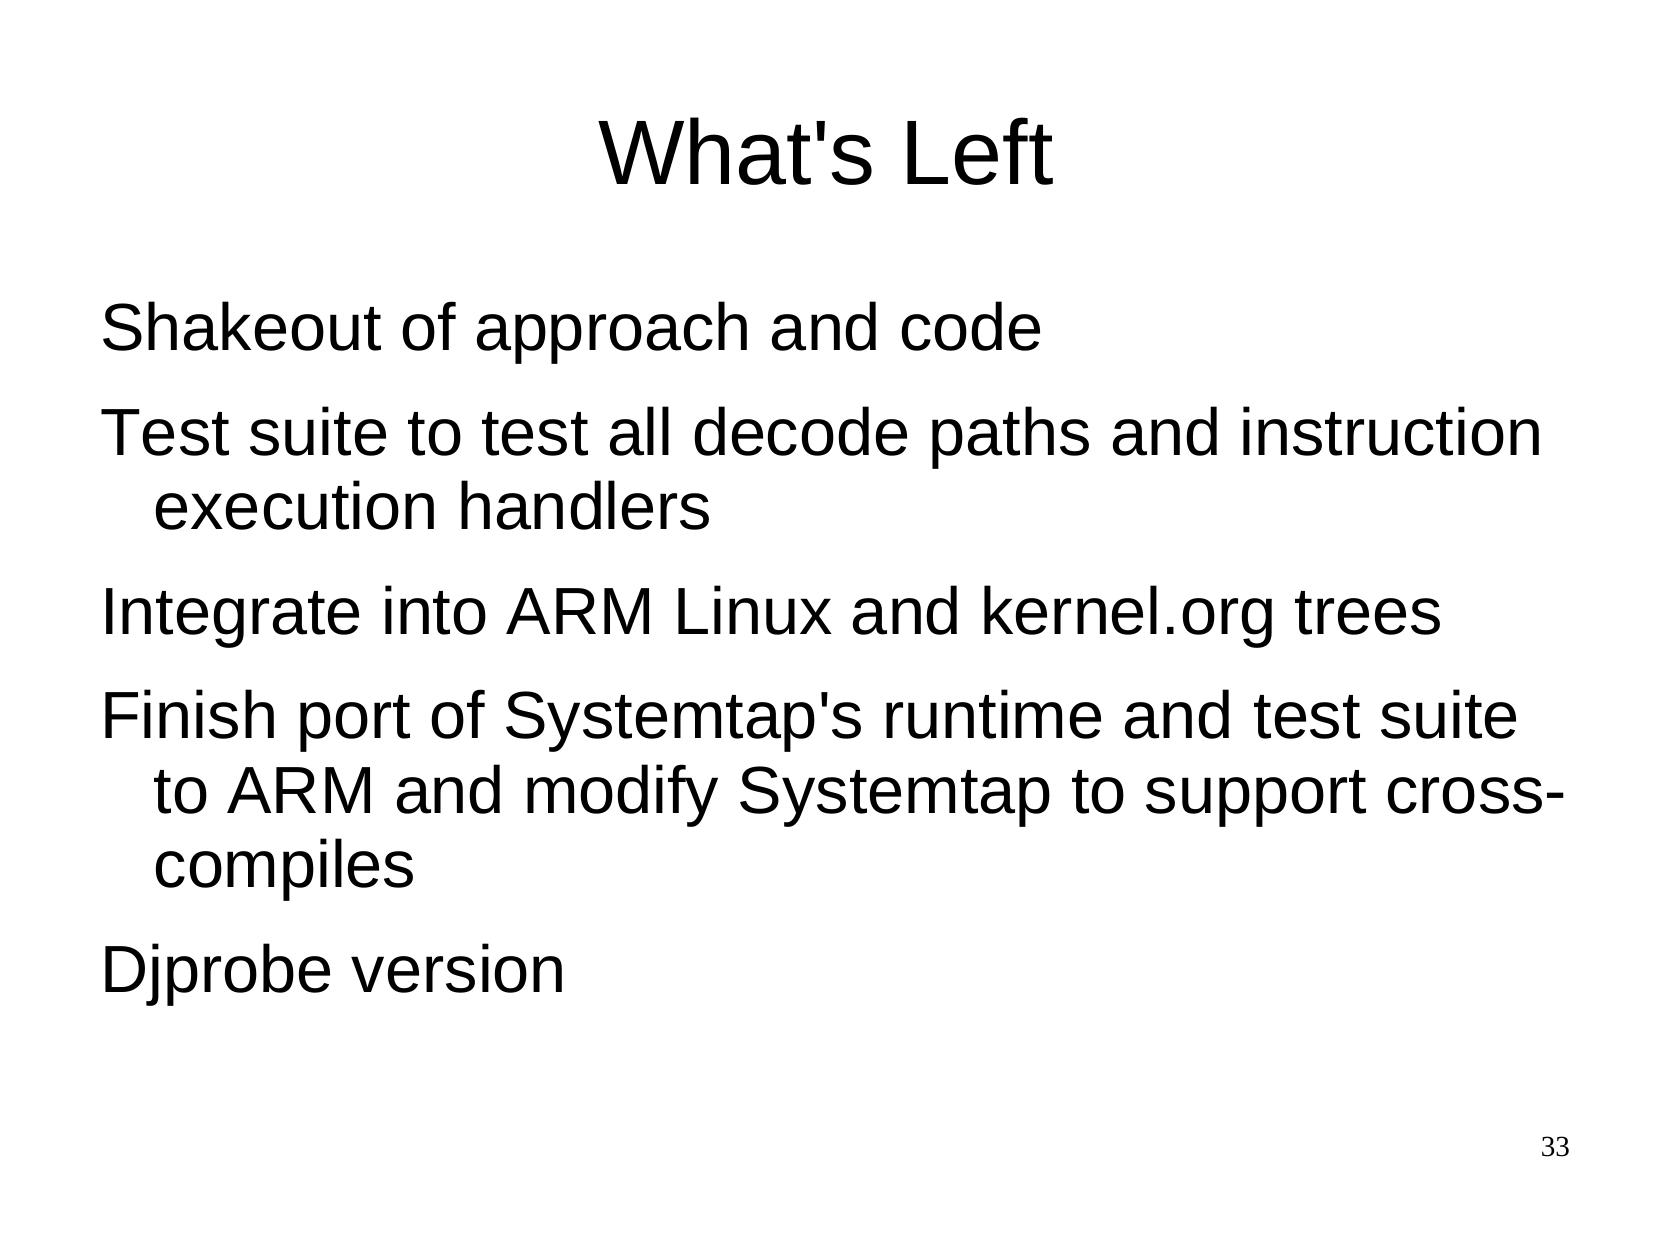

# What's Left
Shakeout of approach and code
Test suite to test all decode paths and instruction execution handlers
Integrate into ARM Linux and kernel.org trees
Finish port of Systemtap's runtime and test suite to ARM and modify Systemtap to support cross-compiles
Djprobe version
33